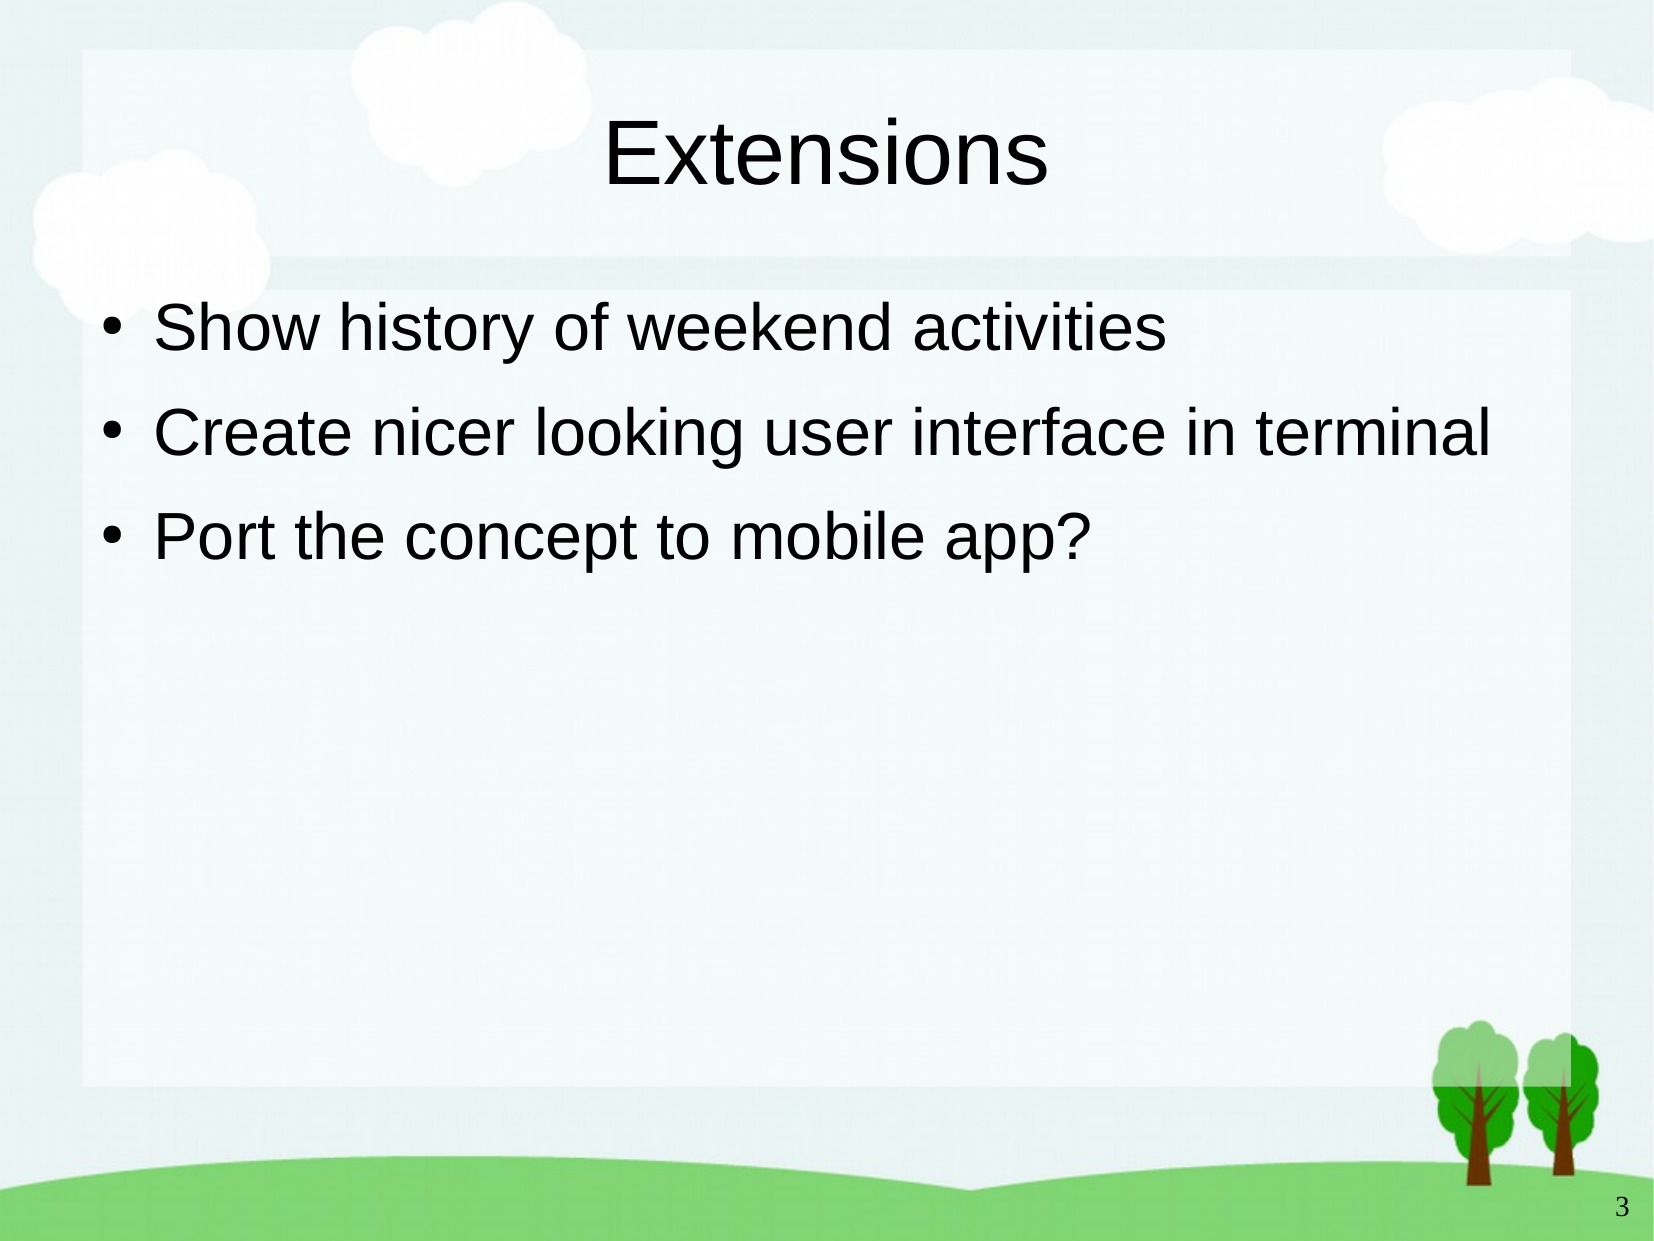

# Extensions
Show history of weekend activities
Create nicer looking user interface in terminal
Port the concept to mobile app?
3